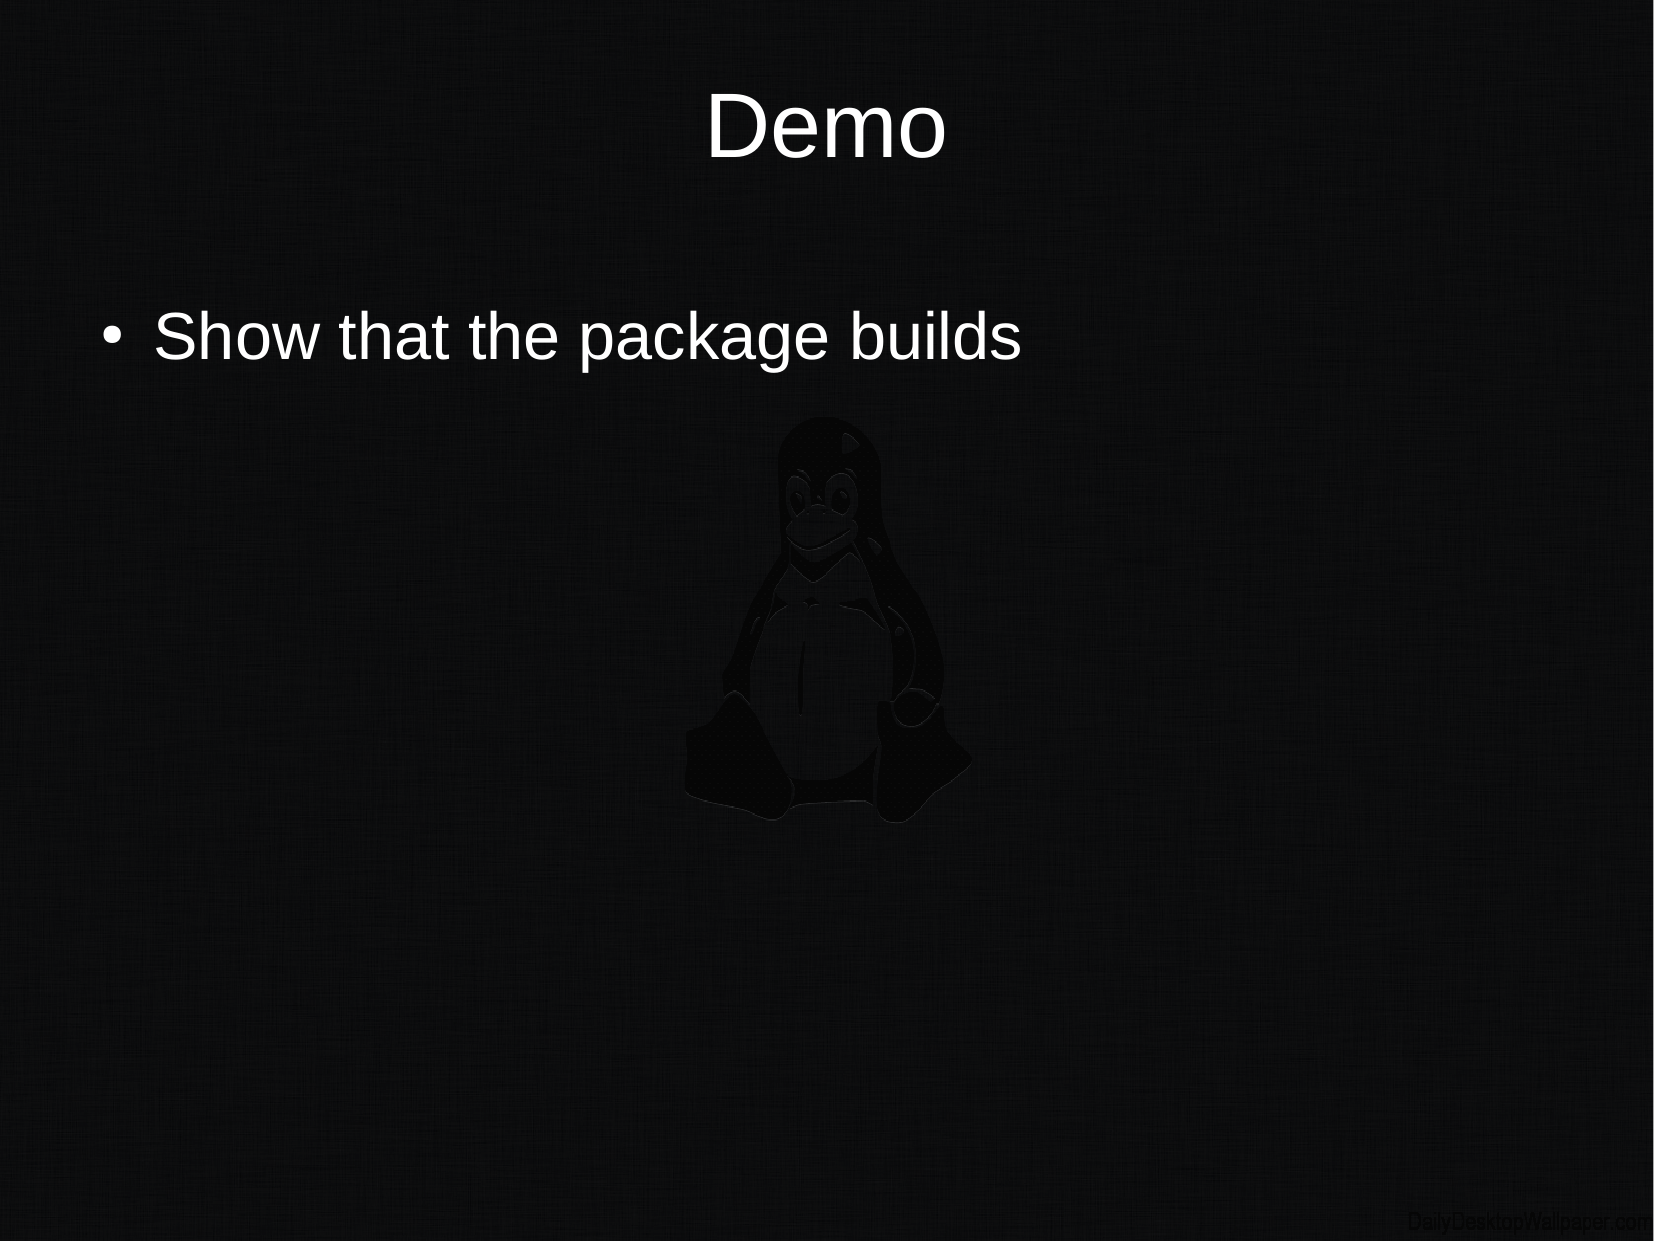

# Demo
Show that the package builds